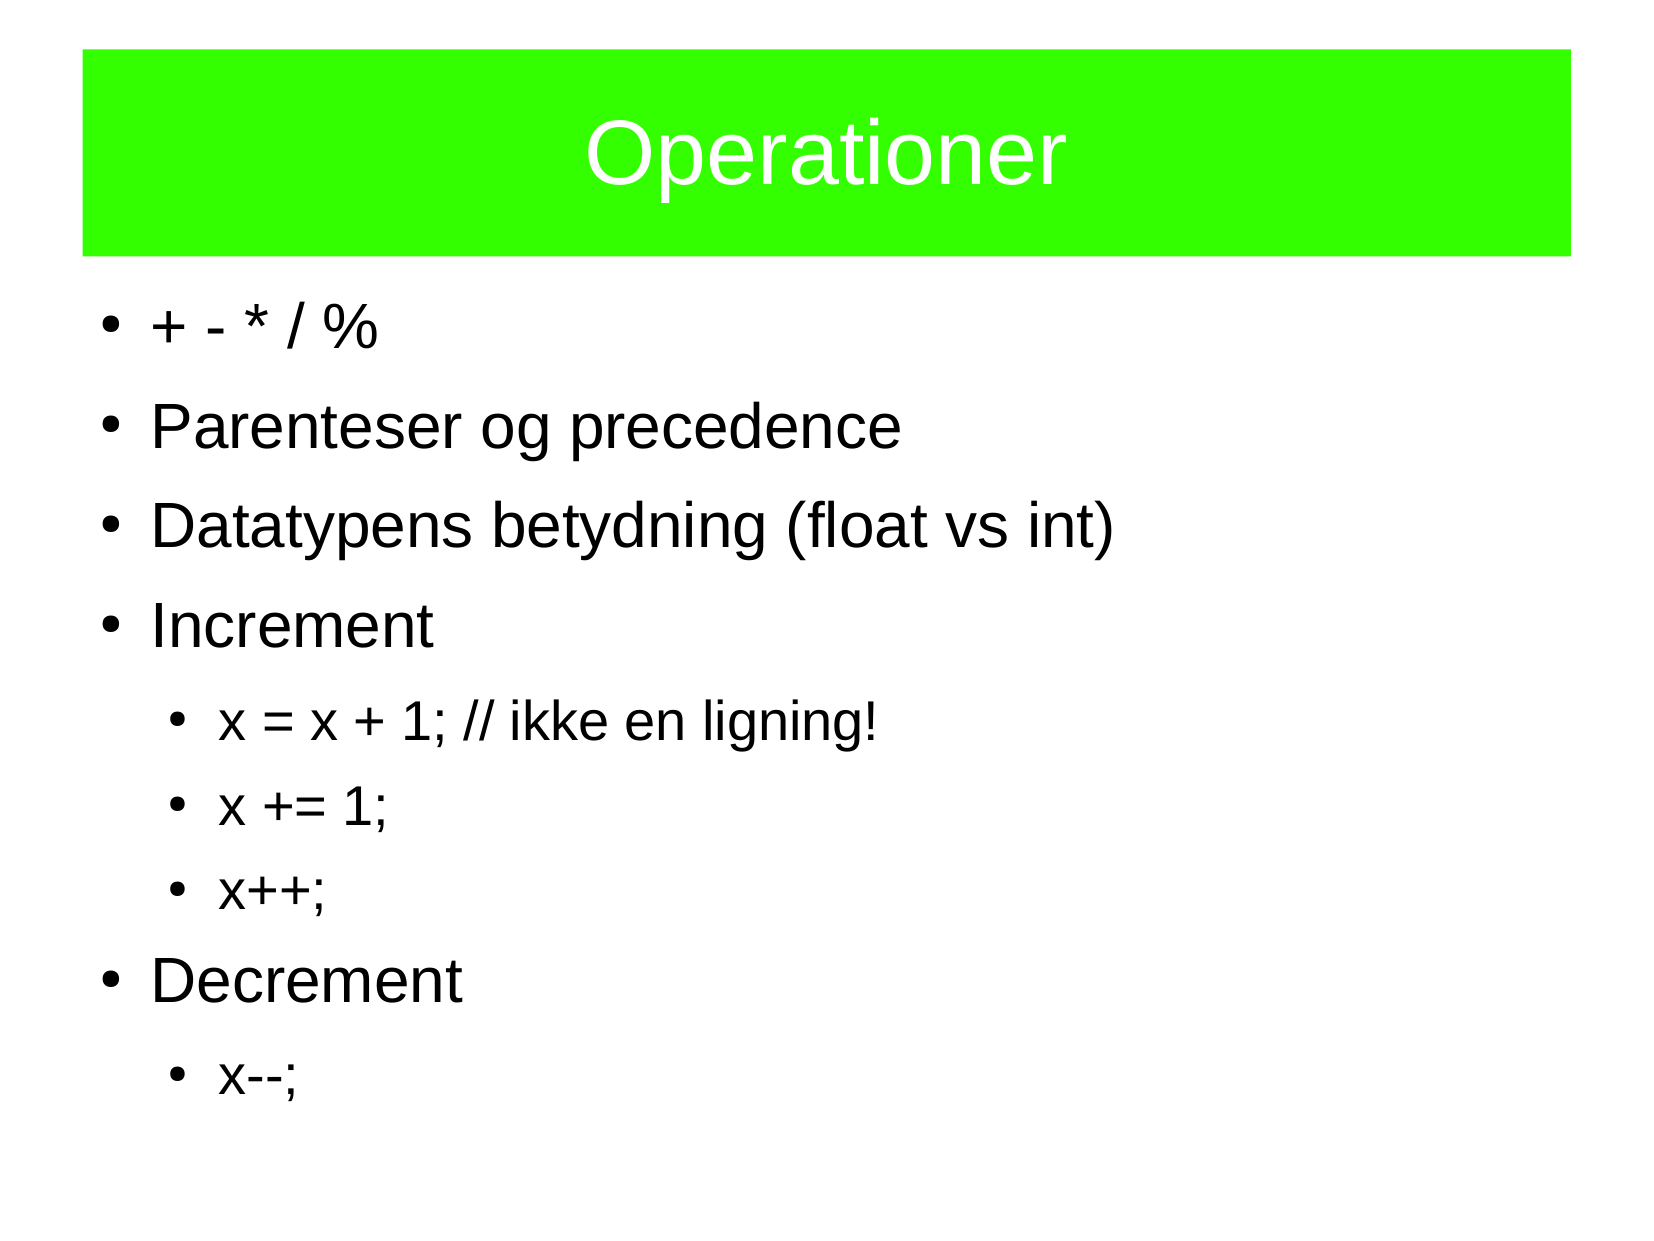

# Operationer
+ - * / %
Parenteser og precedence
Datatypens betydning (float vs int)
Increment
x = x + 1; // ikke en ligning!
x += 1;
x++;
Decrement
x--;